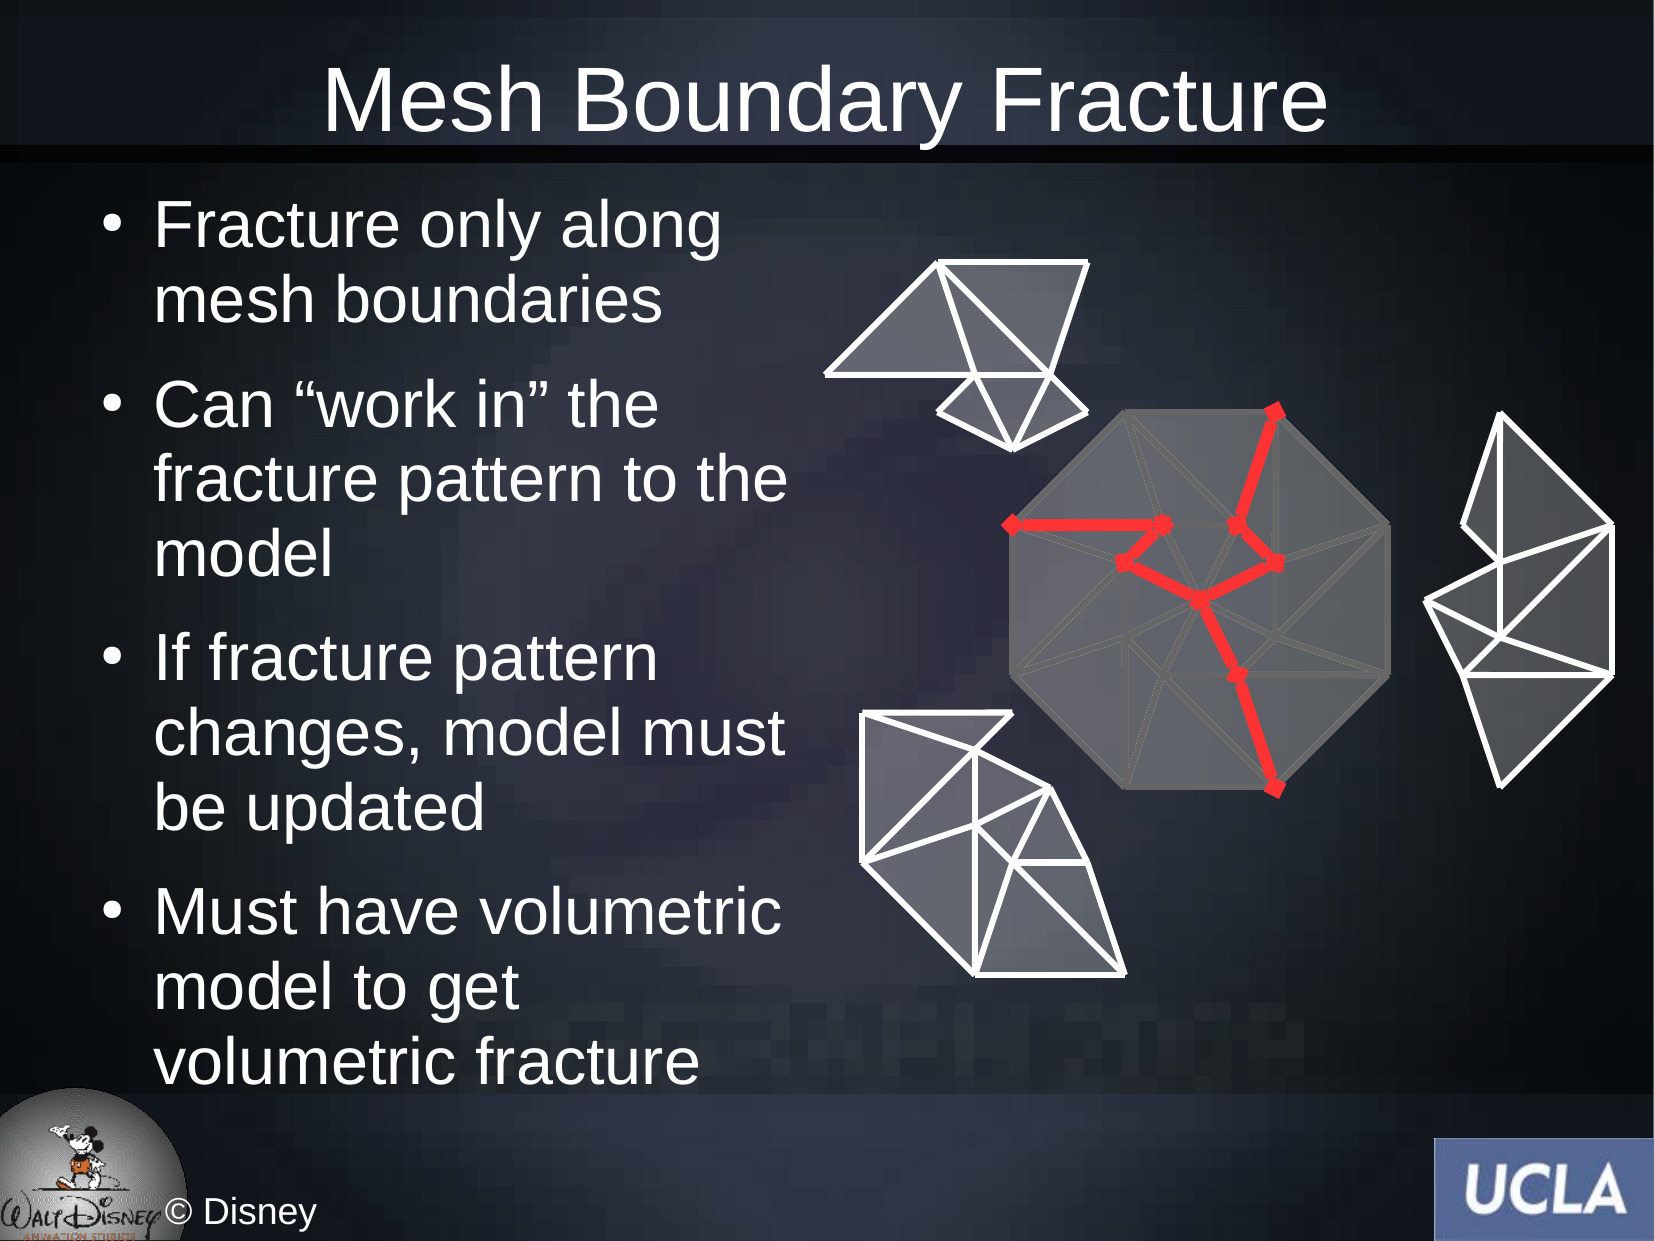

# Mesh Boundary Fracture
Fracture only along mesh boundaries
Can “work in” the fracture pattern to the model
If fracture pattern changes, model must be updated
Must have volumetric model to get volumetric fracture